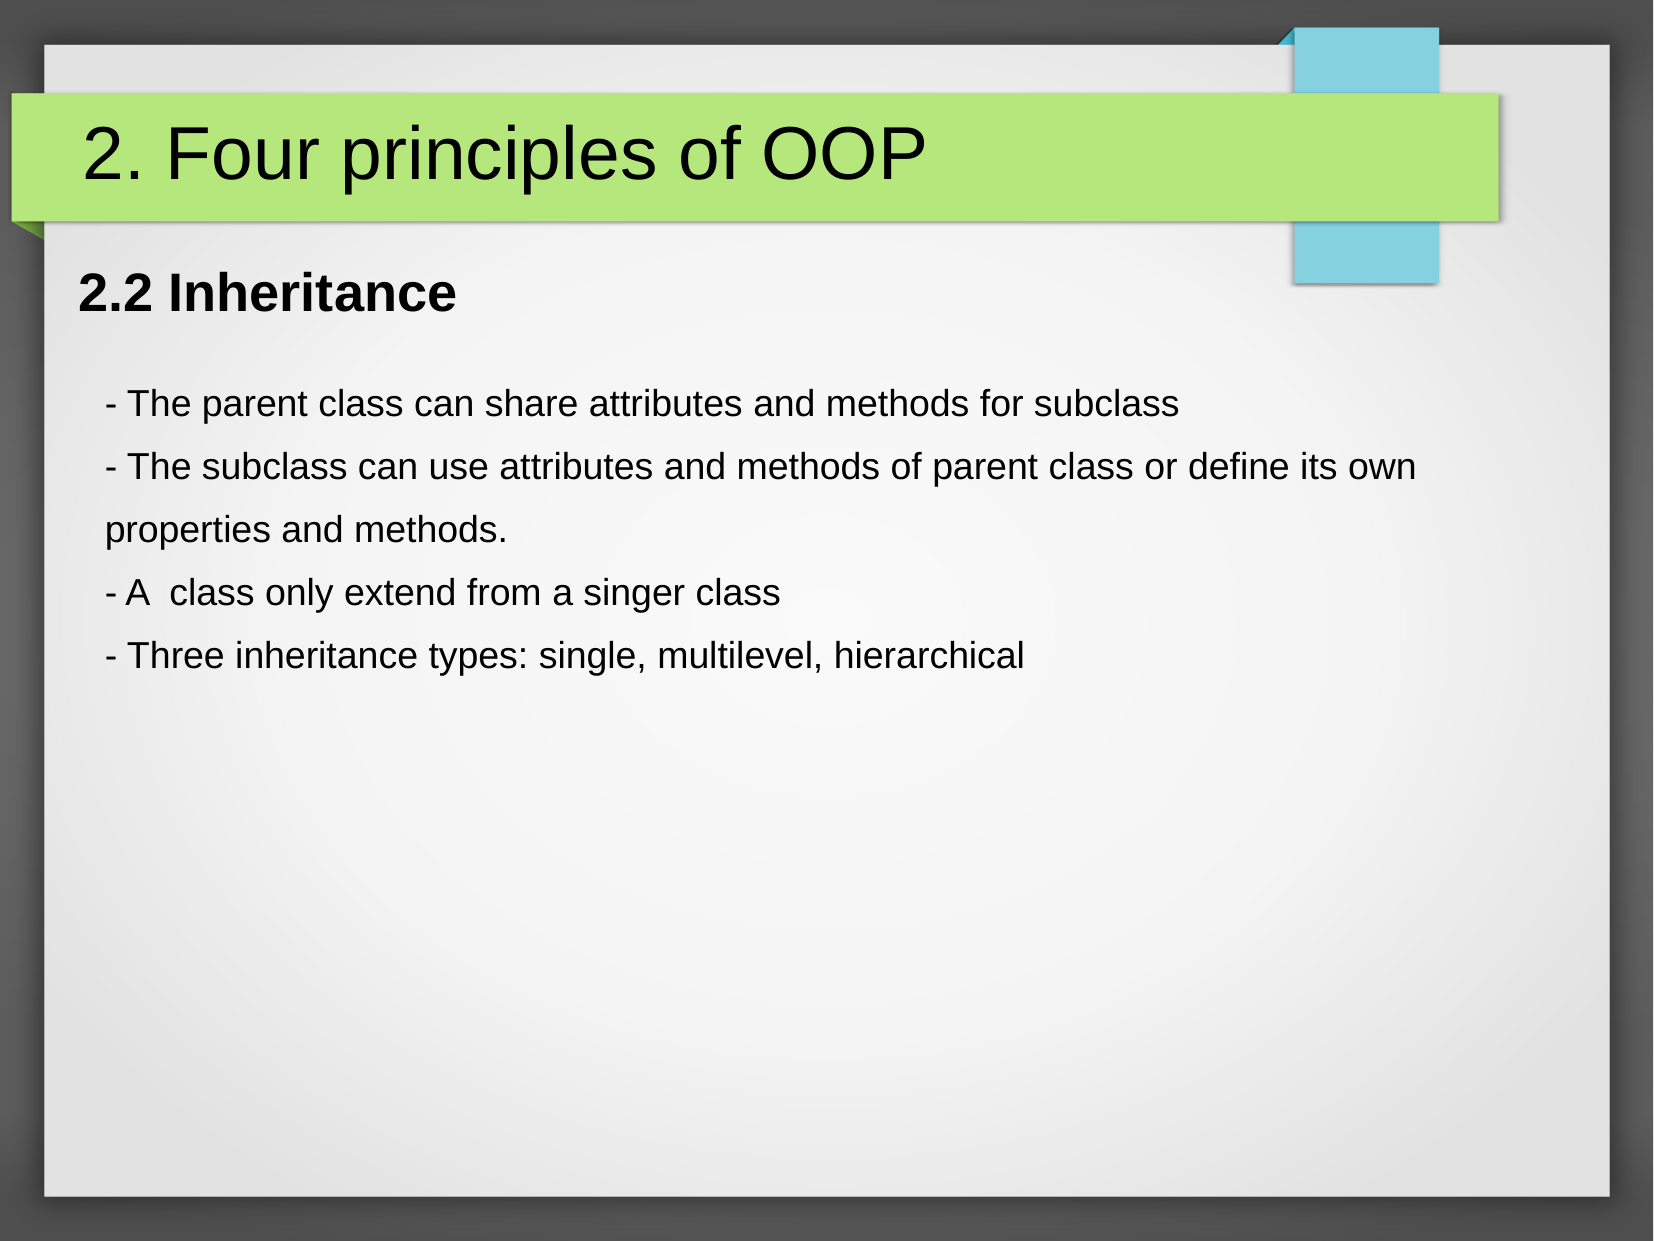

# 2. Four principles of OOP
2.2 Inheritance
- The parent class can share attributes and methods for subclass
- The subclass can use attributes and methods of parent class or define its own properties and methods.
- A class only extend from a singer class
- Three inheritance types: single, multilevel, hierarchical